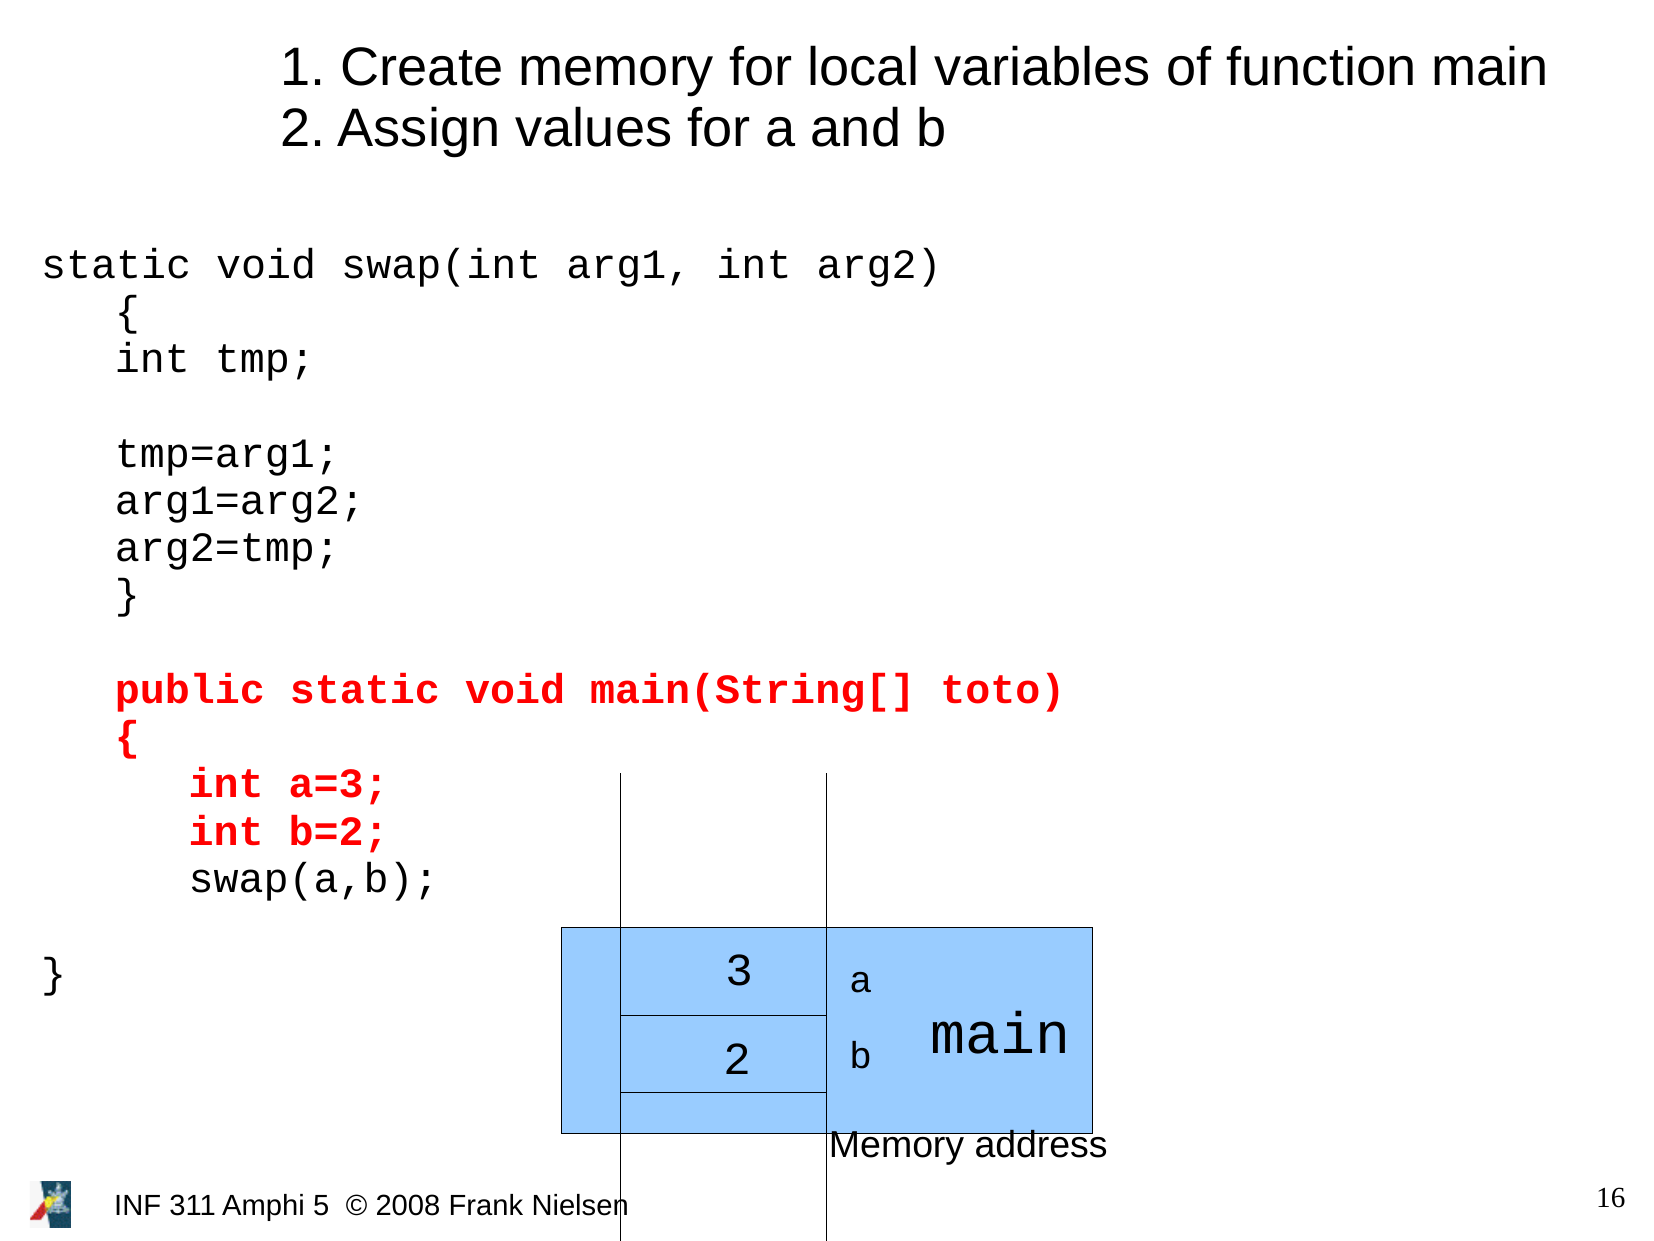

1. Create memory for local variables of function main
2. Assign values for a and b
static void swap(int arg1, int arg2)
	{
	int tmp;
	tmp=arg1;
	arg1=arg2;
	arg2=tmp;
	}
	public static void main(String[] toto)
	{
		int a=3;
		int b=2;
		swap(a,b);
}
3
a
main
b
2
Memory address